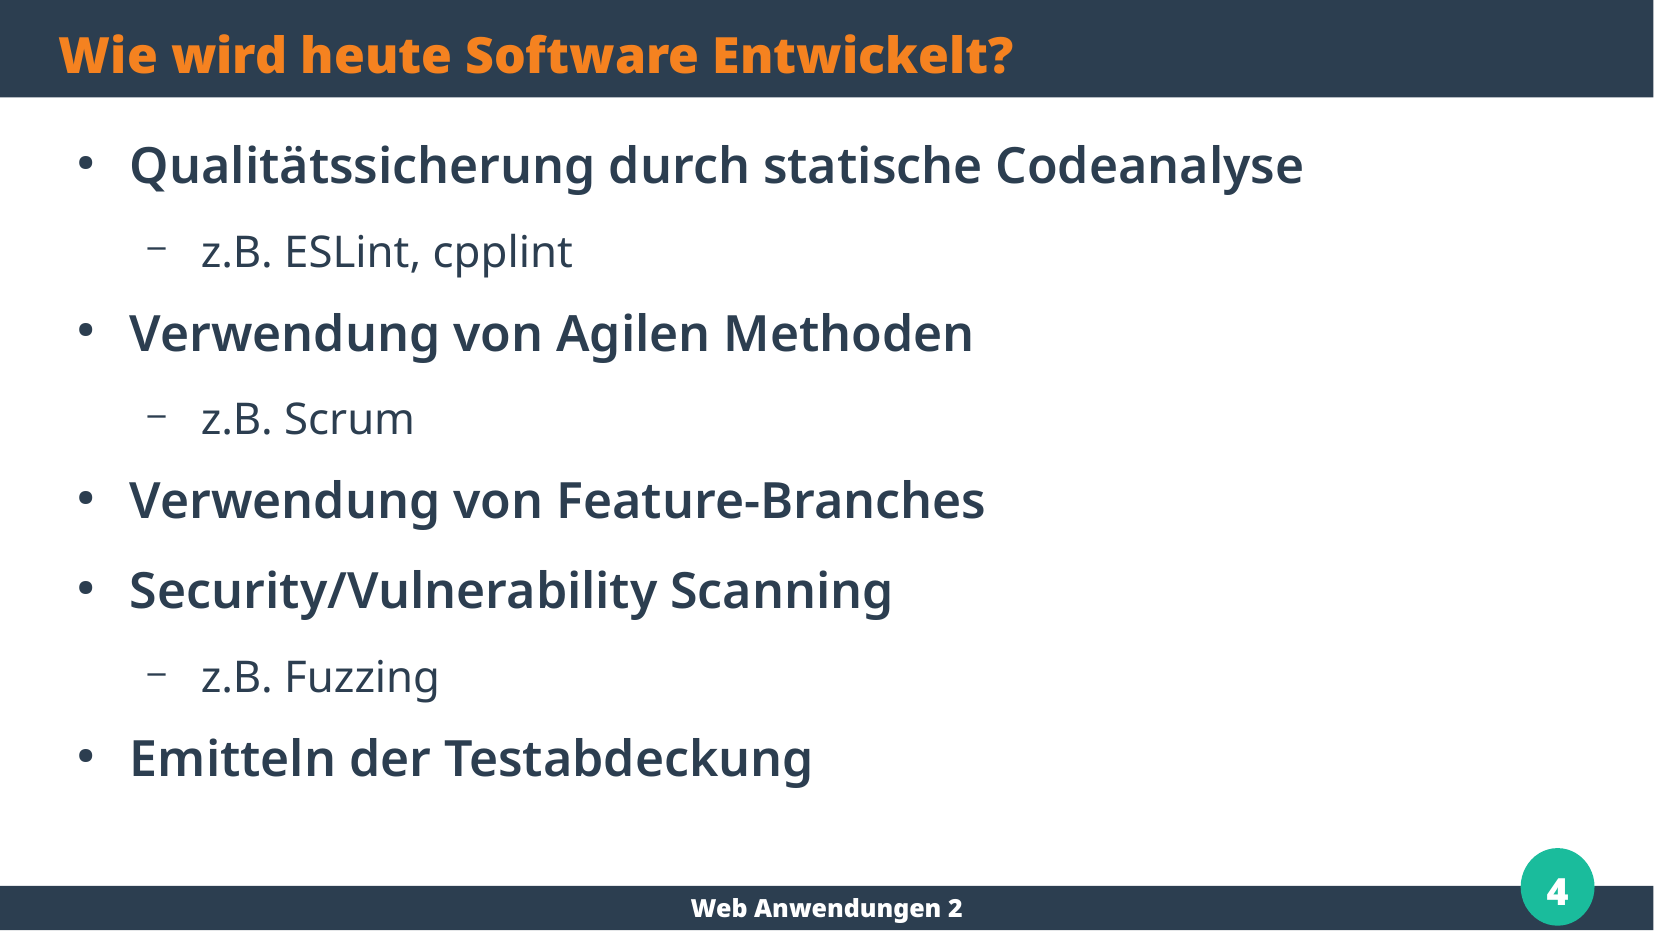

# Wie wird heute Software Entwickelt?
Qualitätssicherung durch statische Codeanalyse
z.B. ESLint, cpplint
Verwendung von Agilen Methoden
z.B. Scrum
Verwendung von Feature-Branches
Security/Vulnerability Scanning
z.B. Fuzzing
Emitteln der Testabdeckung
4